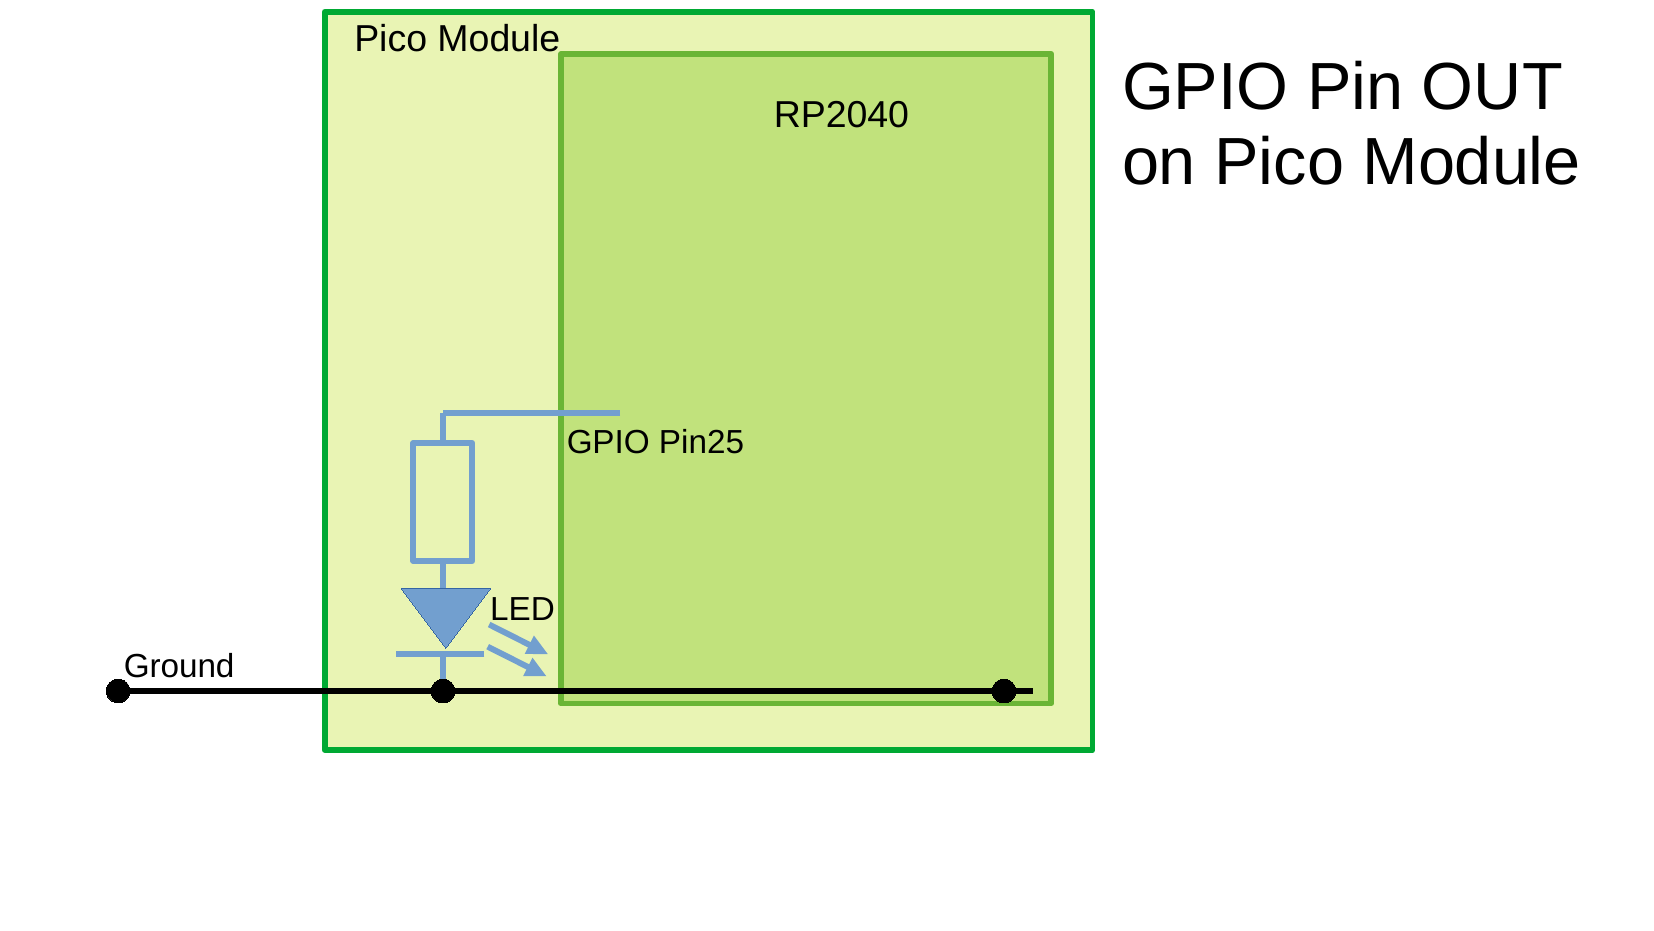

# GPIO Pin OUT on Pico Module
Pico Module
RP2040
GPIO Pin25
LED
Ground